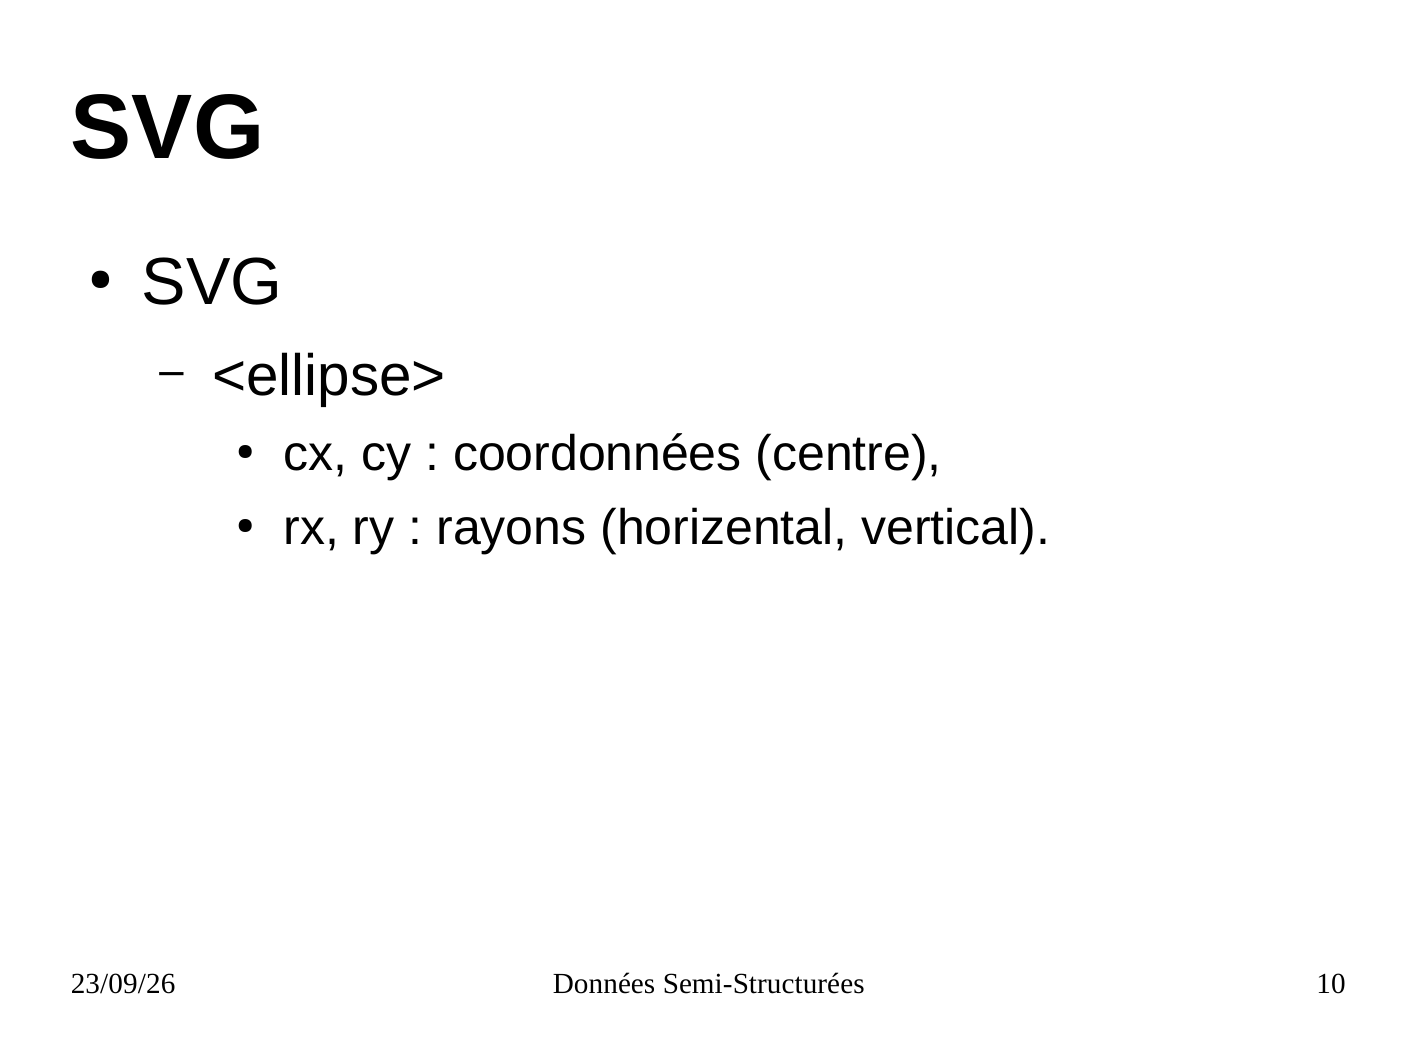

# SVG
SVG
<ellipse>
cx, cy : coordonnées (centre),
rx, ry : rayons (horizental, vertical).
Données Semi-Structurées
10